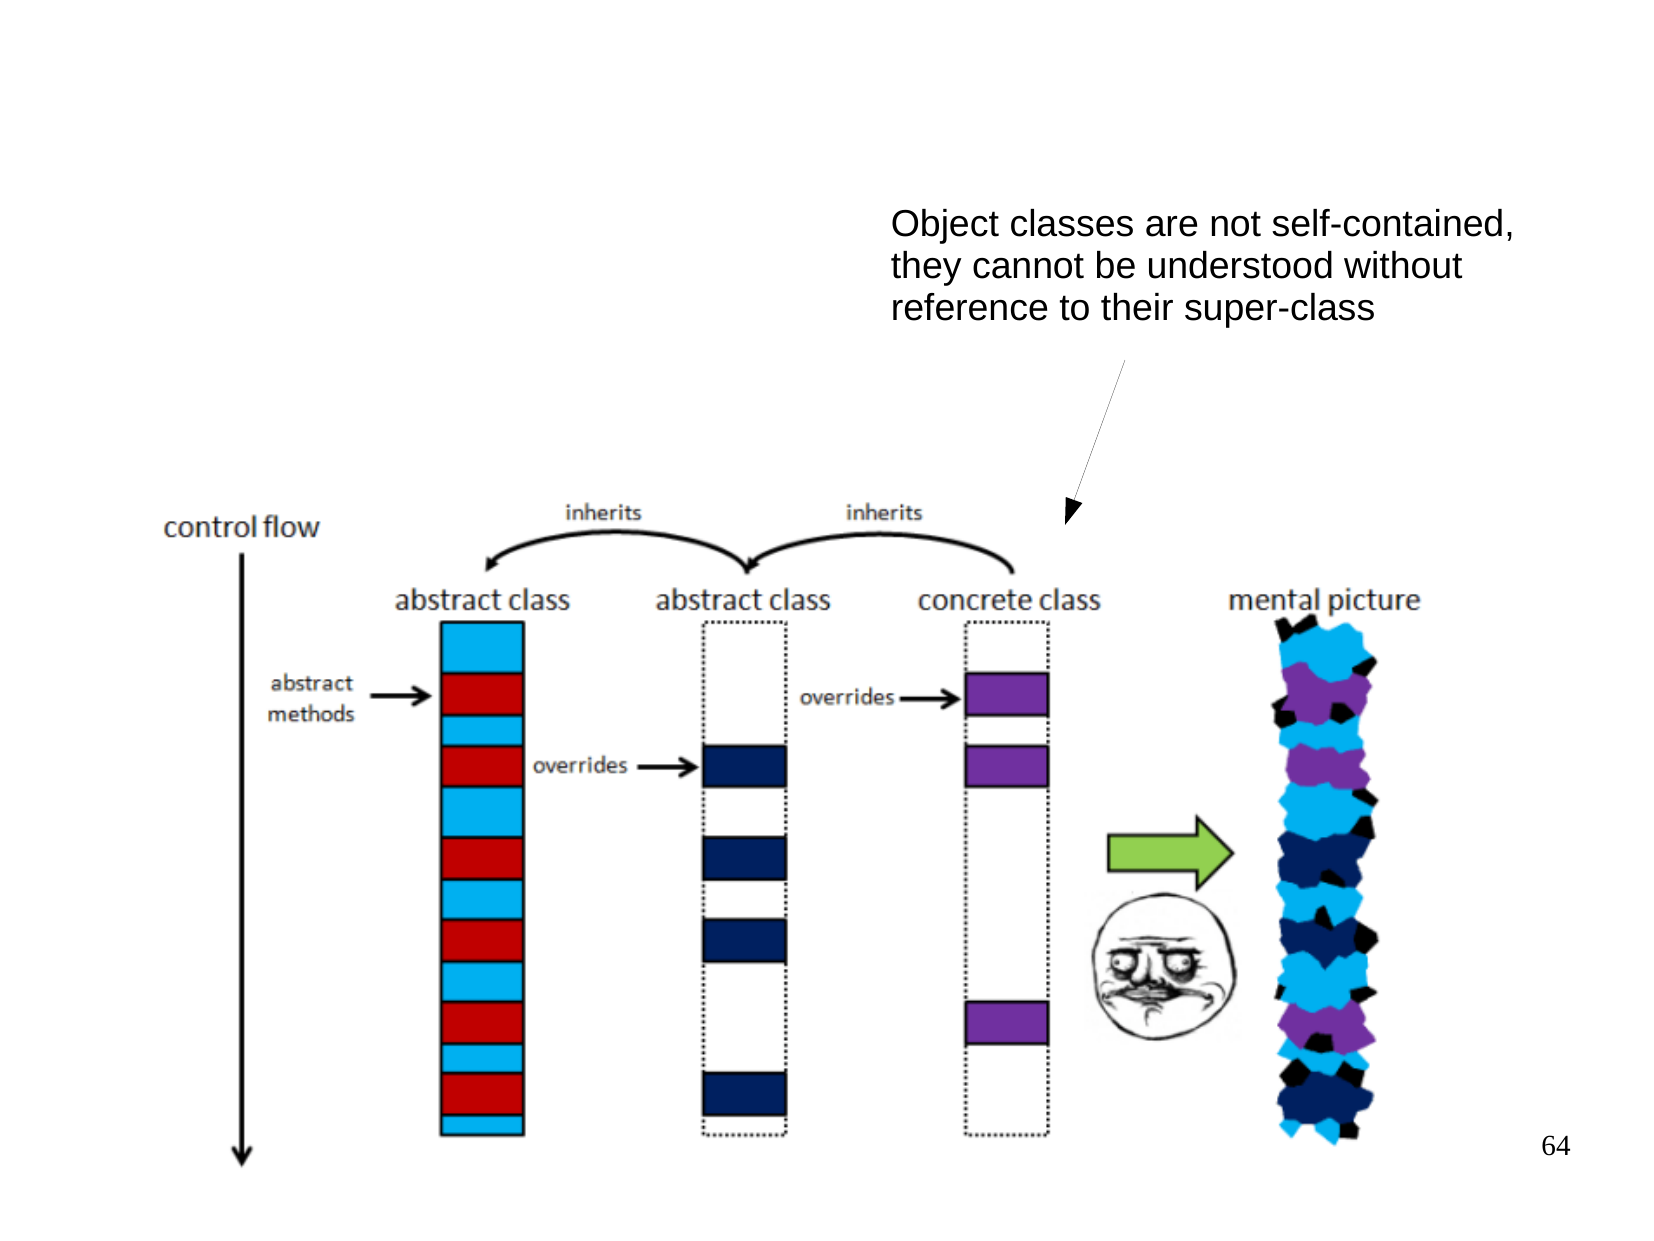

Object classes are not self-contained,
they cannot be understood without
reference to their super-class
64